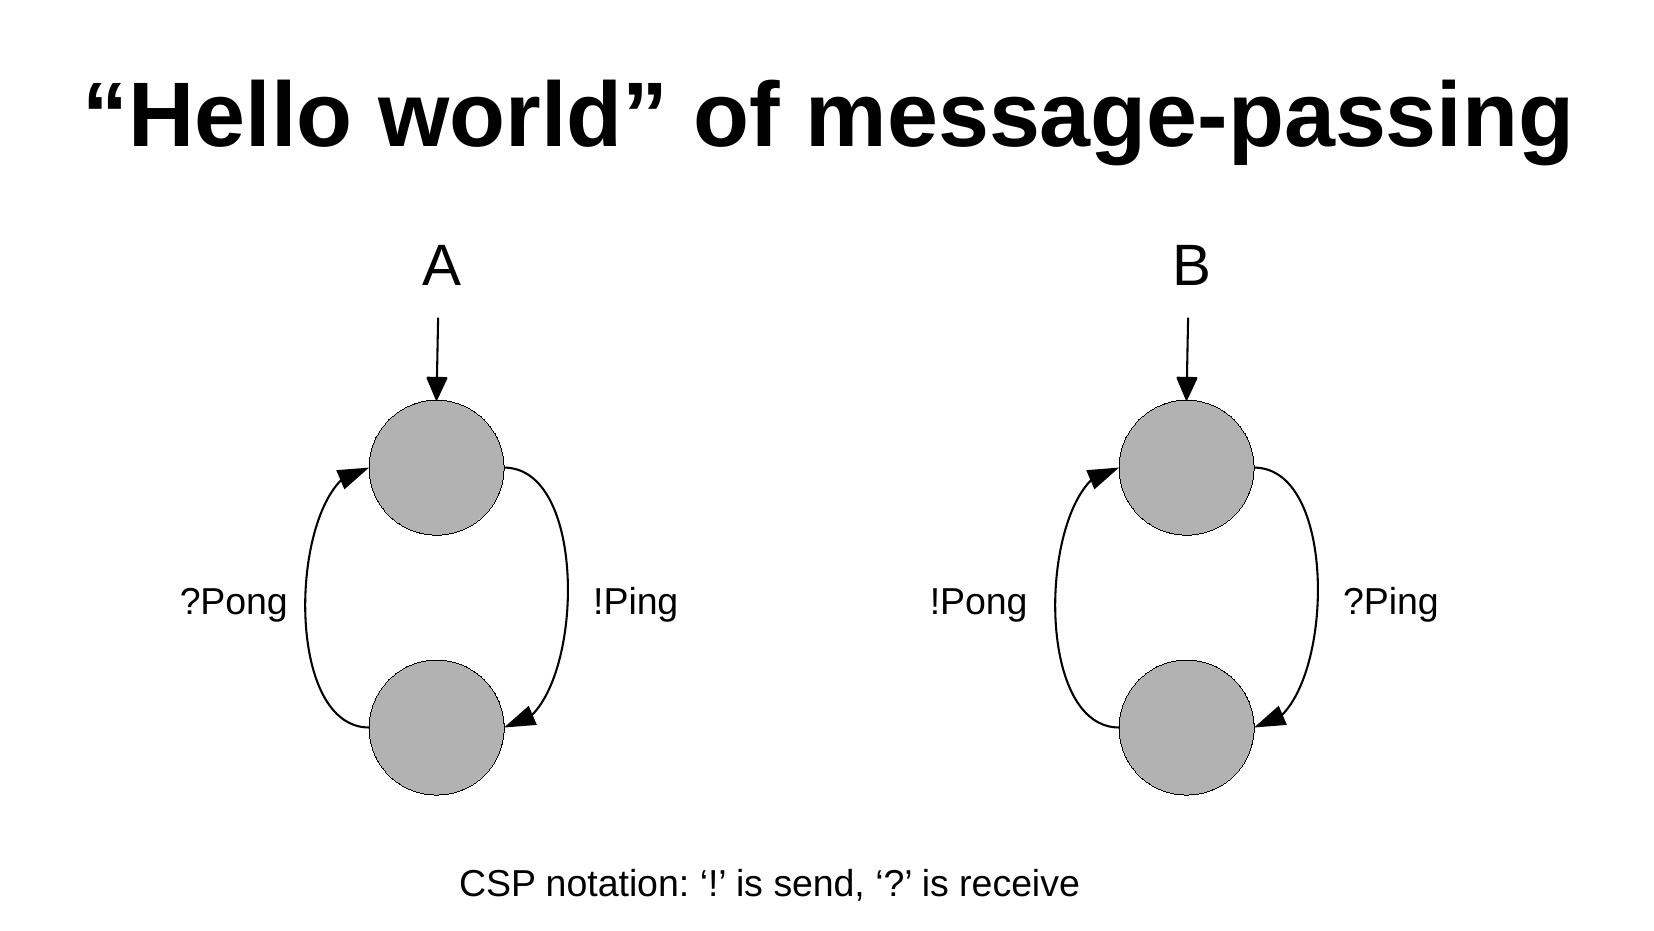

# “Hello world” of message-passing
A
B
?Pong
!Ping
!Pong
?Ping
CSP notation: ‘!’ is send, ‘?’ is receive